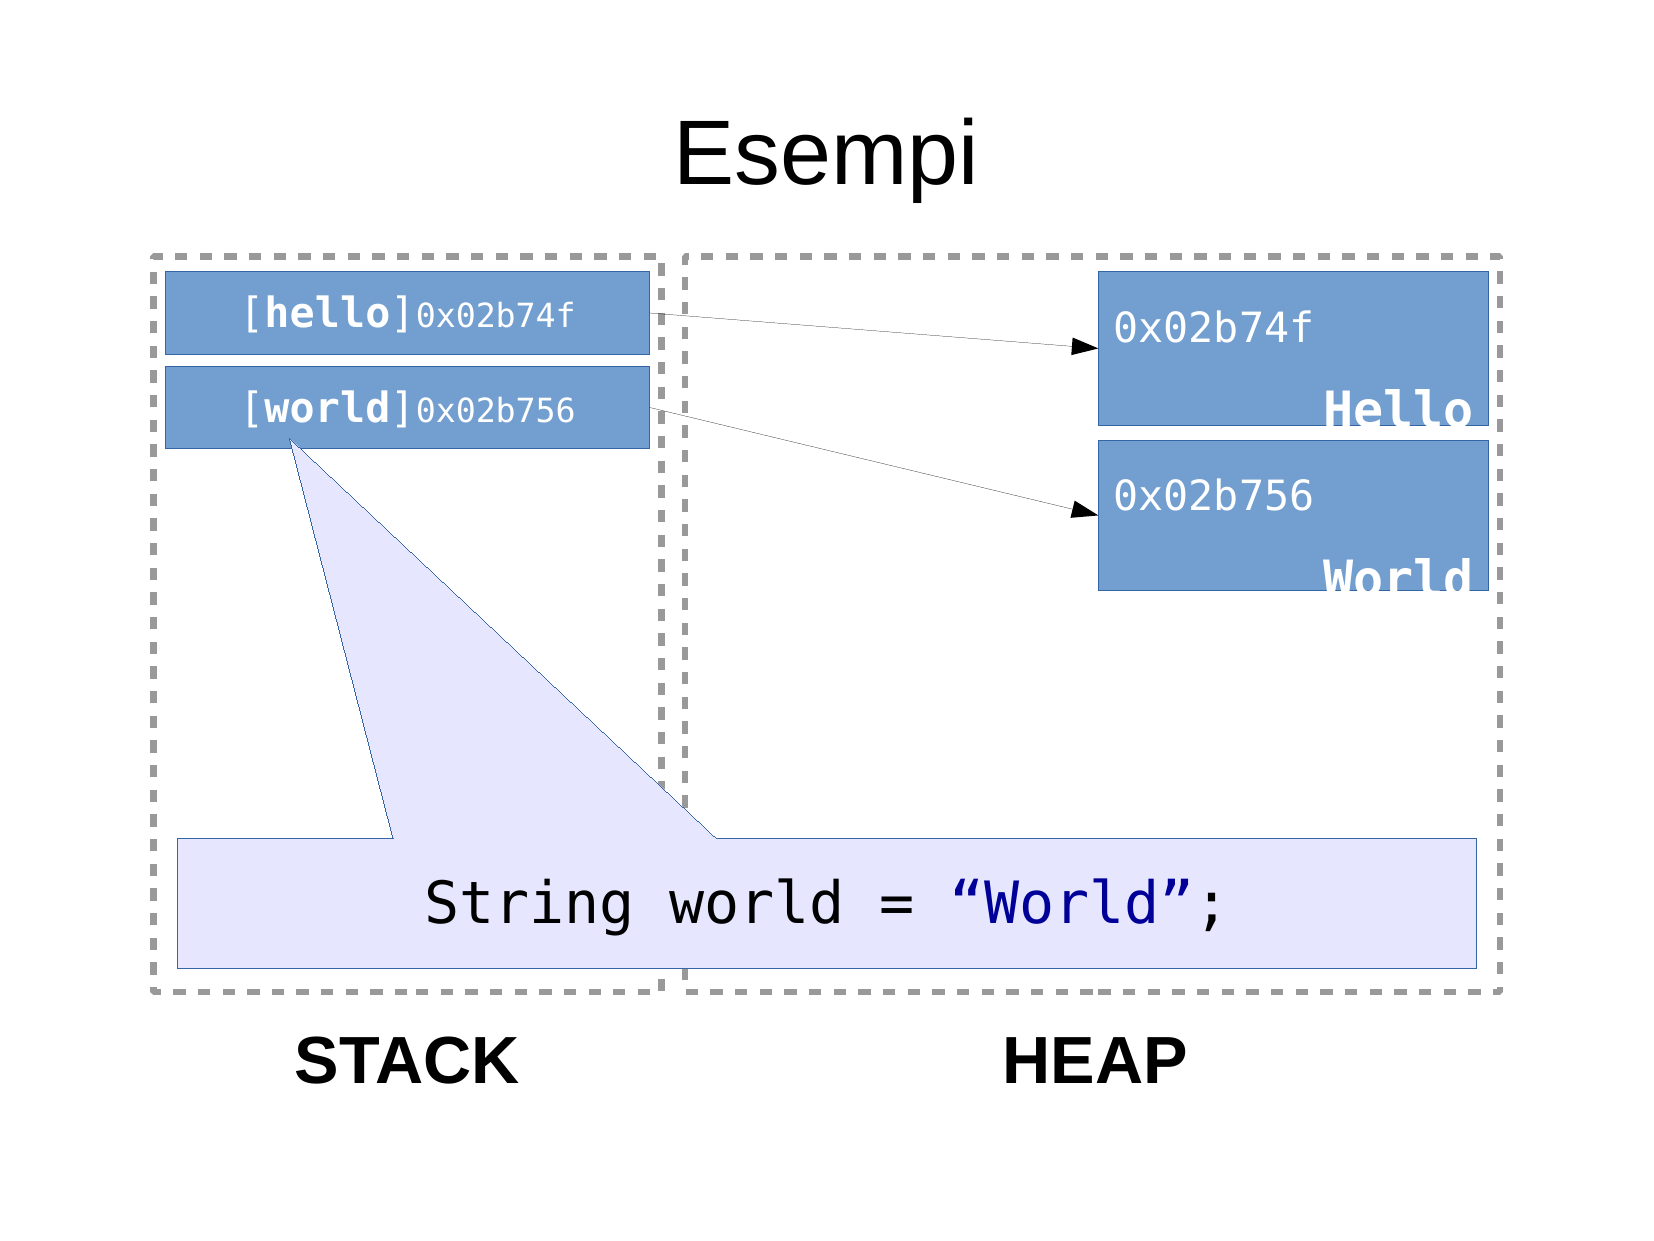

# Esempi
[hello]0x02b74f
0x02b74f
Hello
[world]0x02b756
0x02b756
World
String world = “World”;
STACK
HEAP